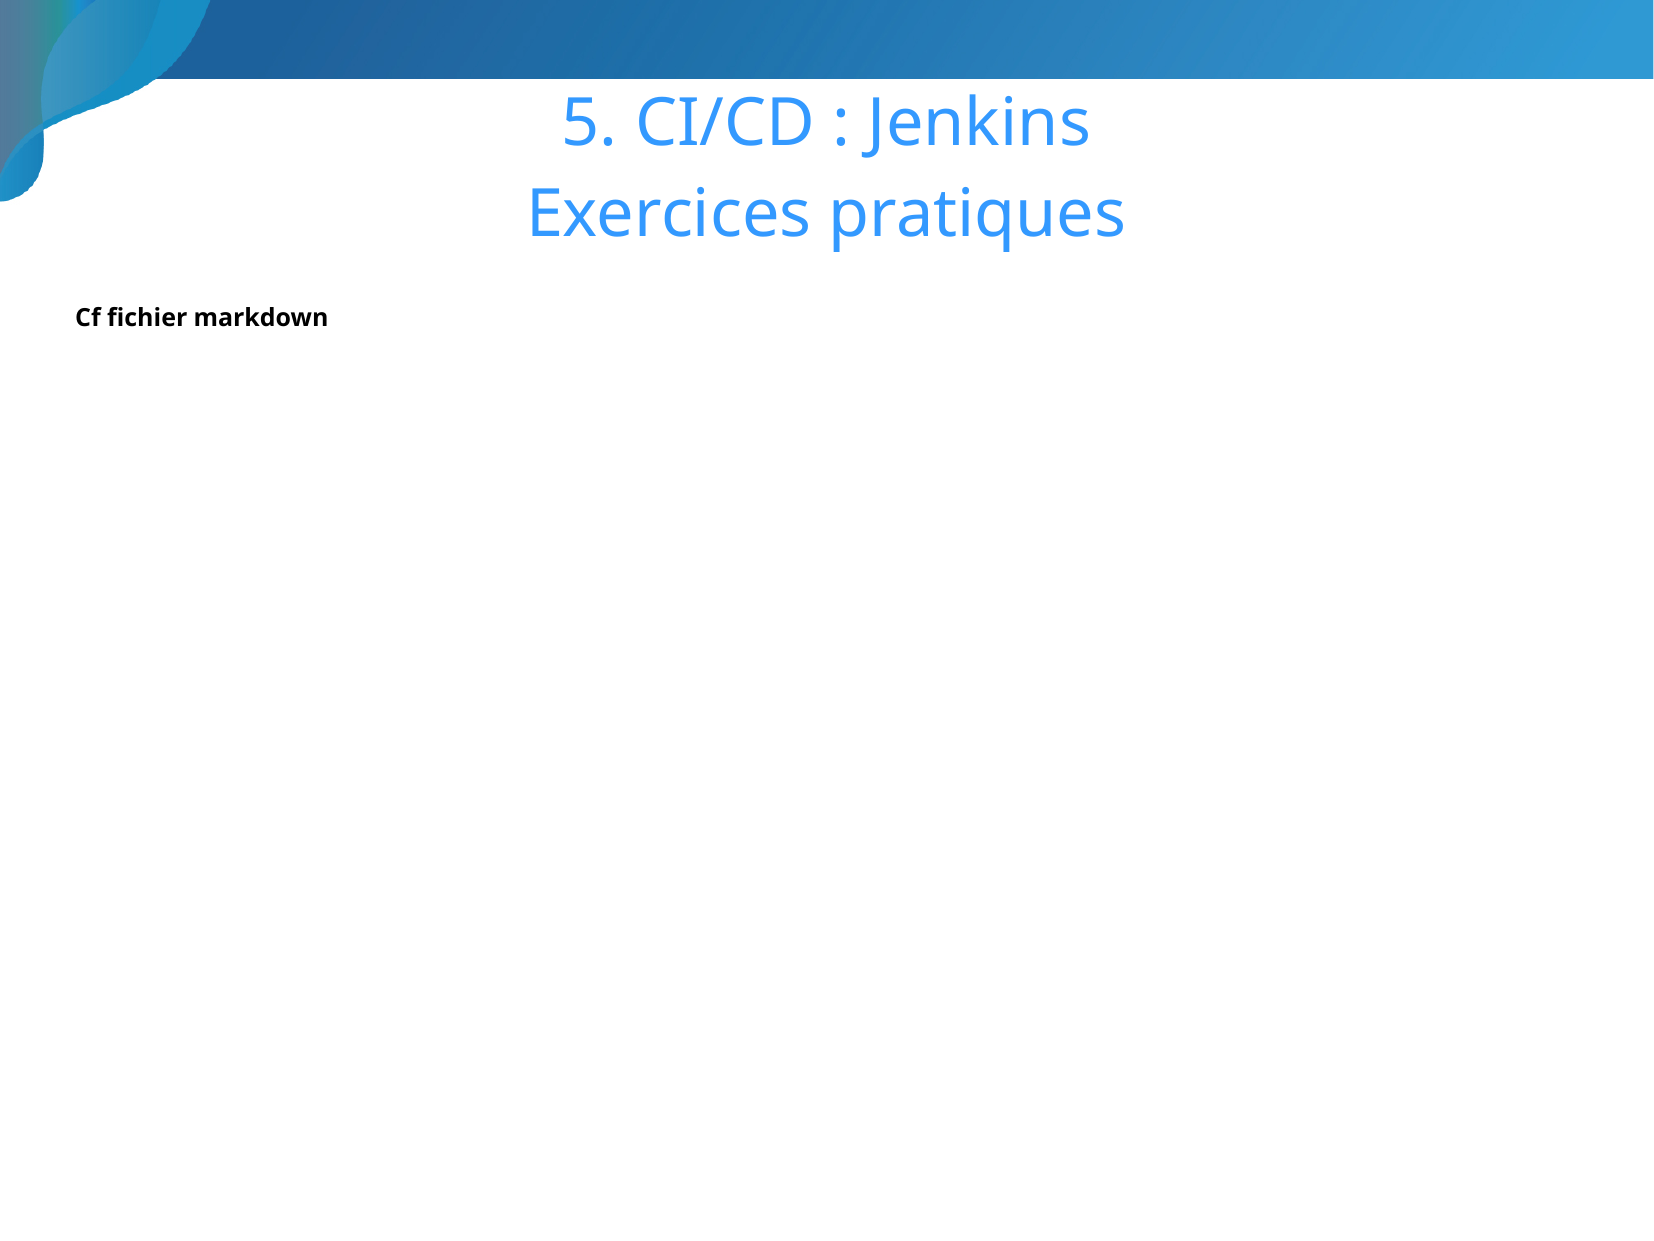

# 5. CI/CD : Jenkins Exercices pratiques
Cf fichier markdown